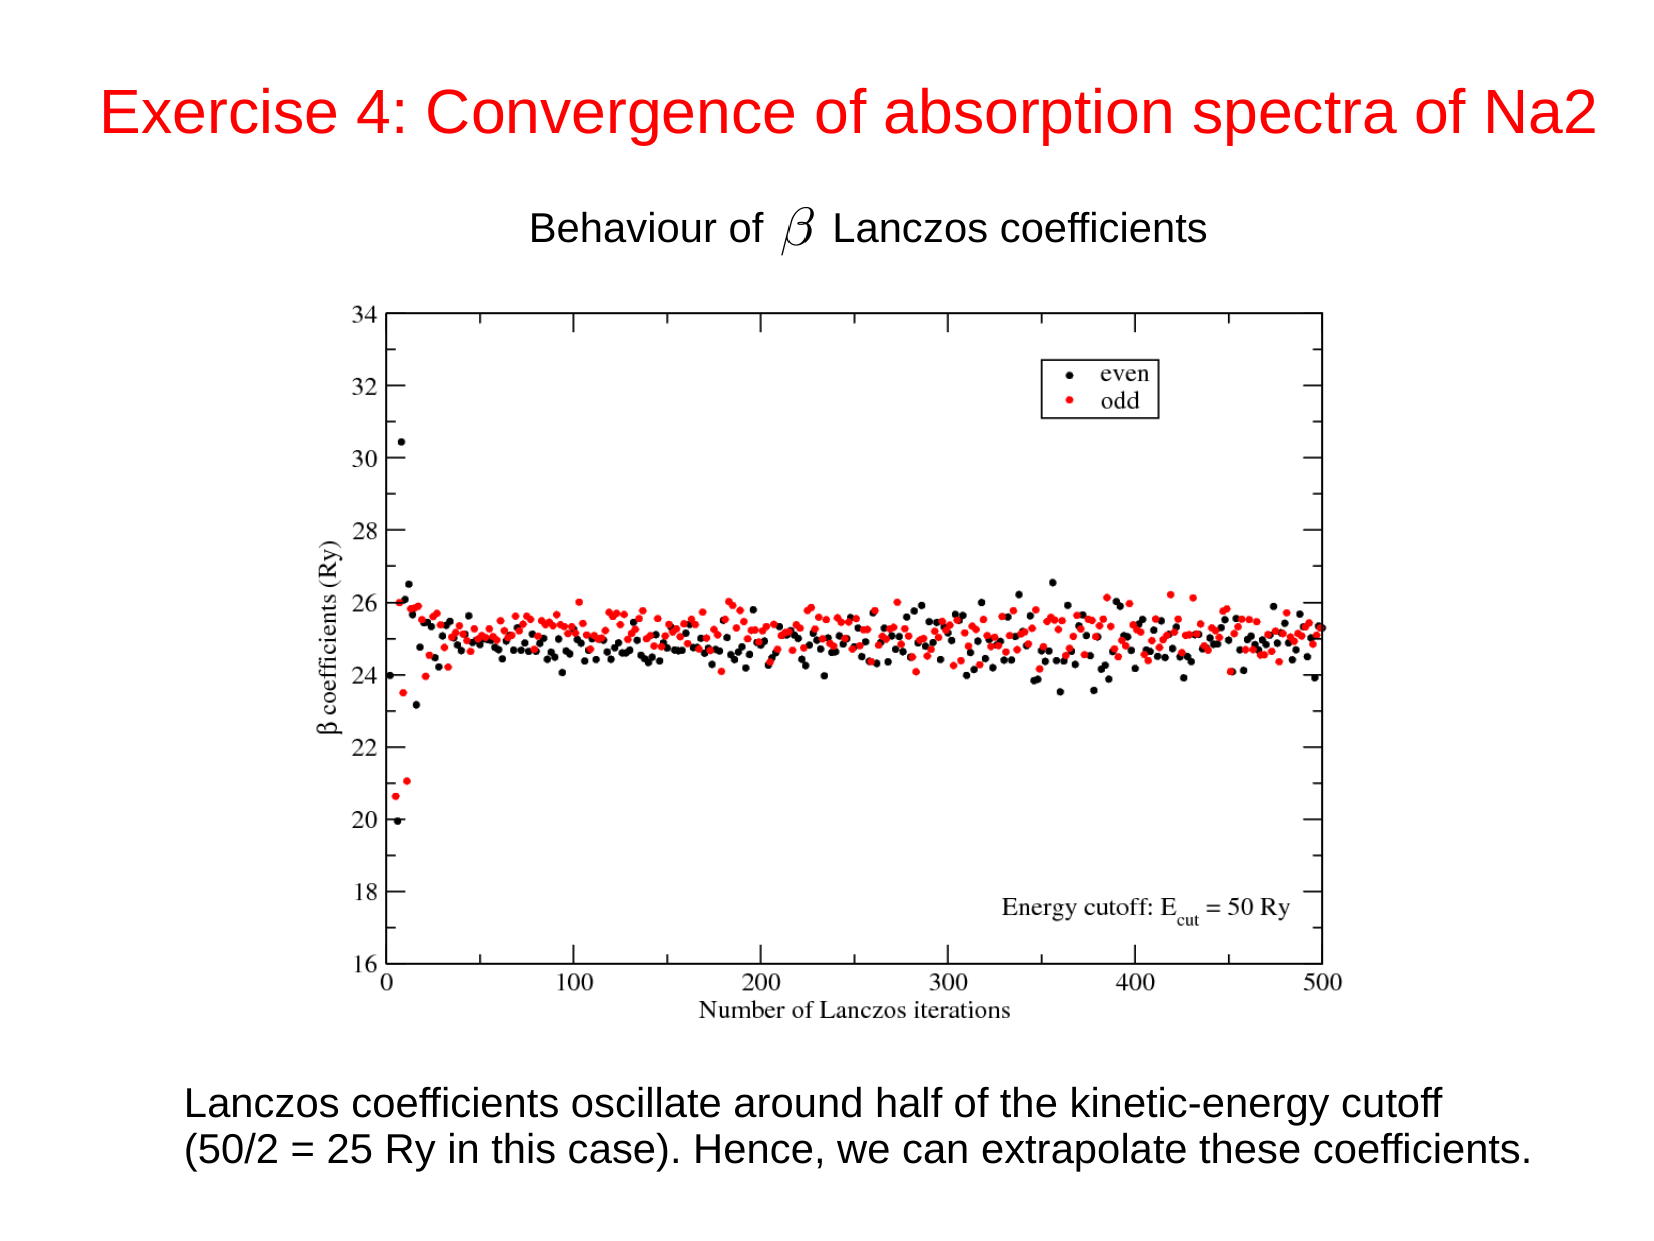

Exercise 4: Convergence of absorption spectra of Na2
# Behaviour of Lanczos coefficients
Lanczos coefficients oscillate around half of the kinetic-energy cutoff (50/2 = 25 Ry in this case). Hence, we can extrapolate these coefficients.